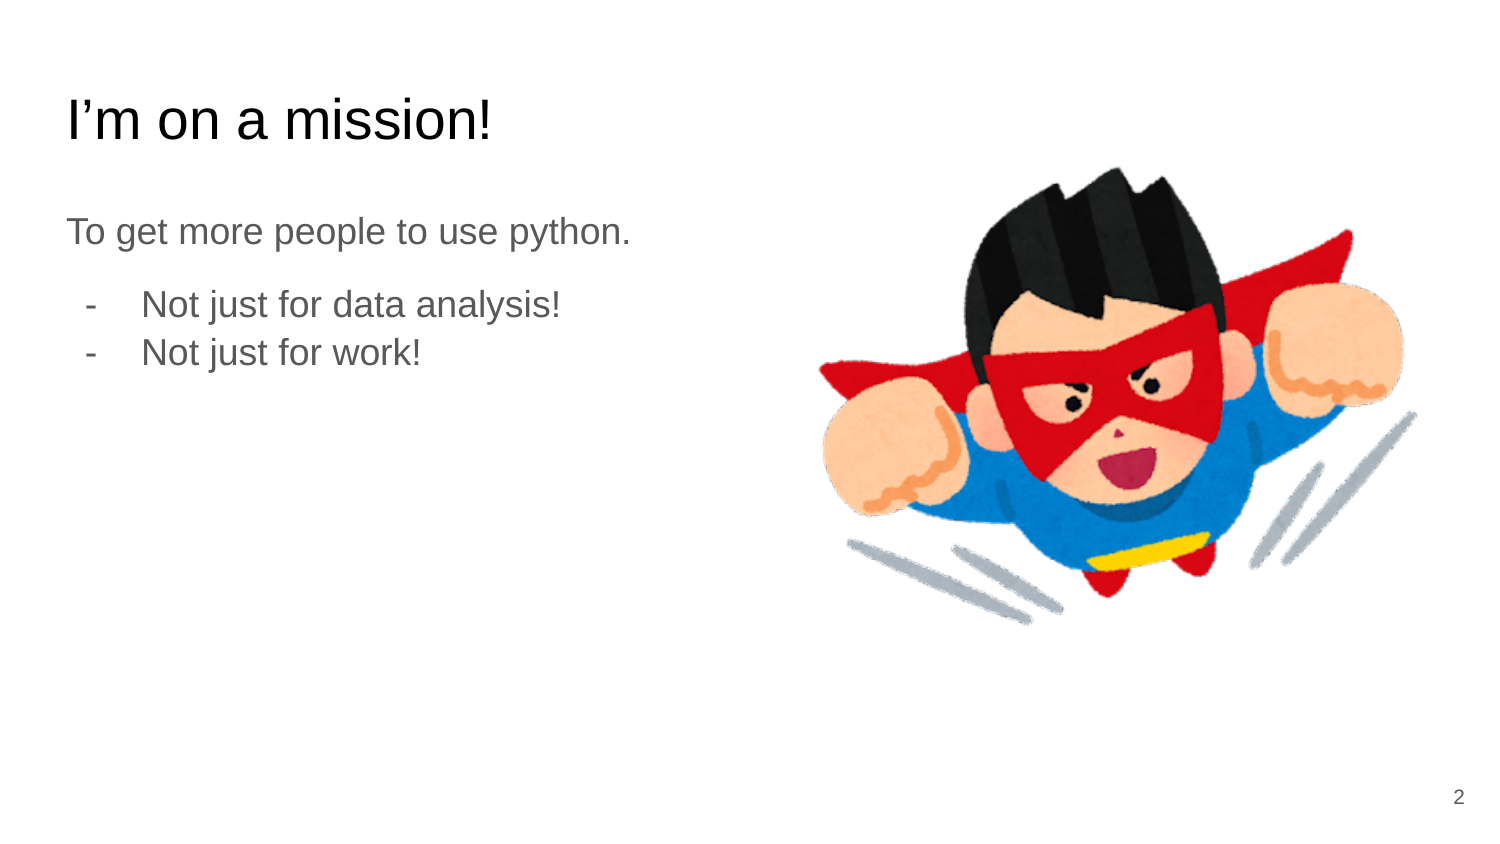

I’m on a mission!
# To get more people to use python.
Not just for data analysis!
Not just for work!